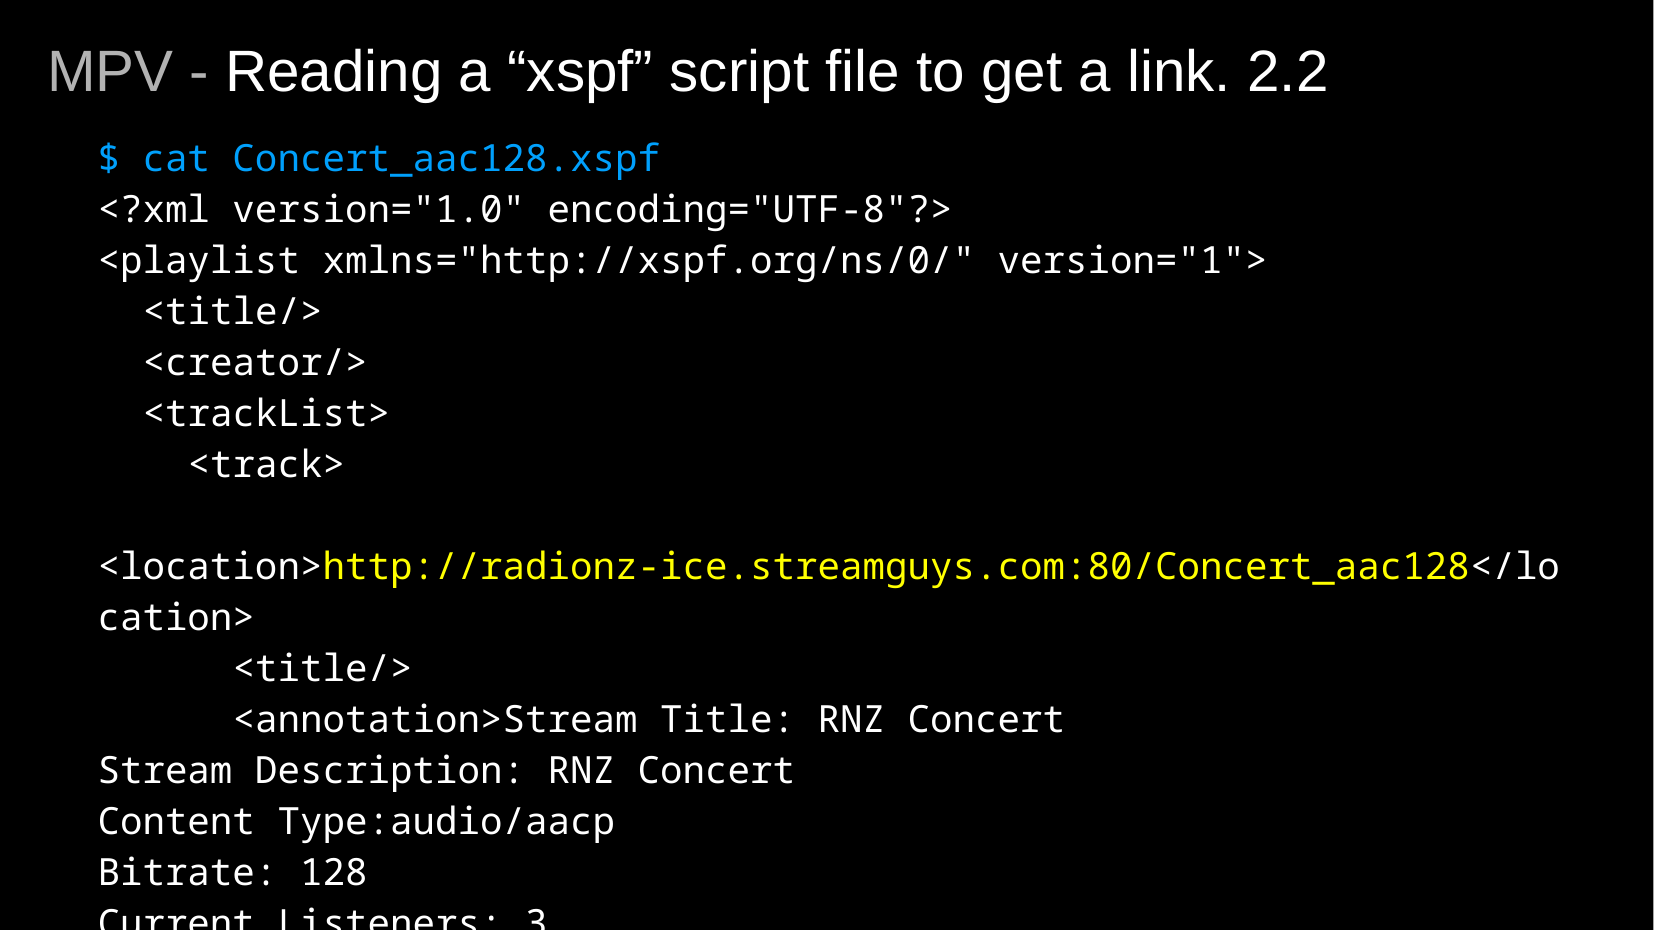

# MPV - Reading a “xspf” script file to get a link. 2.2
$ cat Concert_aac128.xspf
<?xml version="1.0" encoding="UTF-8"?>
<playlist xmlns="http://xspf.org/ns/0/" version="1">
 <title/>
 <creator/>
 <trackList>
 <track>
 <location>http://radionz-ice.streamguys.com:80/Concert_aac128</location>
 <title/>
 <annotation>Stream Title: RNZ Concert
Stream Description: RNZ Concert
Content Type:audio/aacp
Bitrate: 128
Current Listeners: 3
Peak Listeners: 13
Stream Genre: Classical</annotation>
 <info>rnz.co.nz/concert</info>
 </track>
 </trackList>
</playlist>